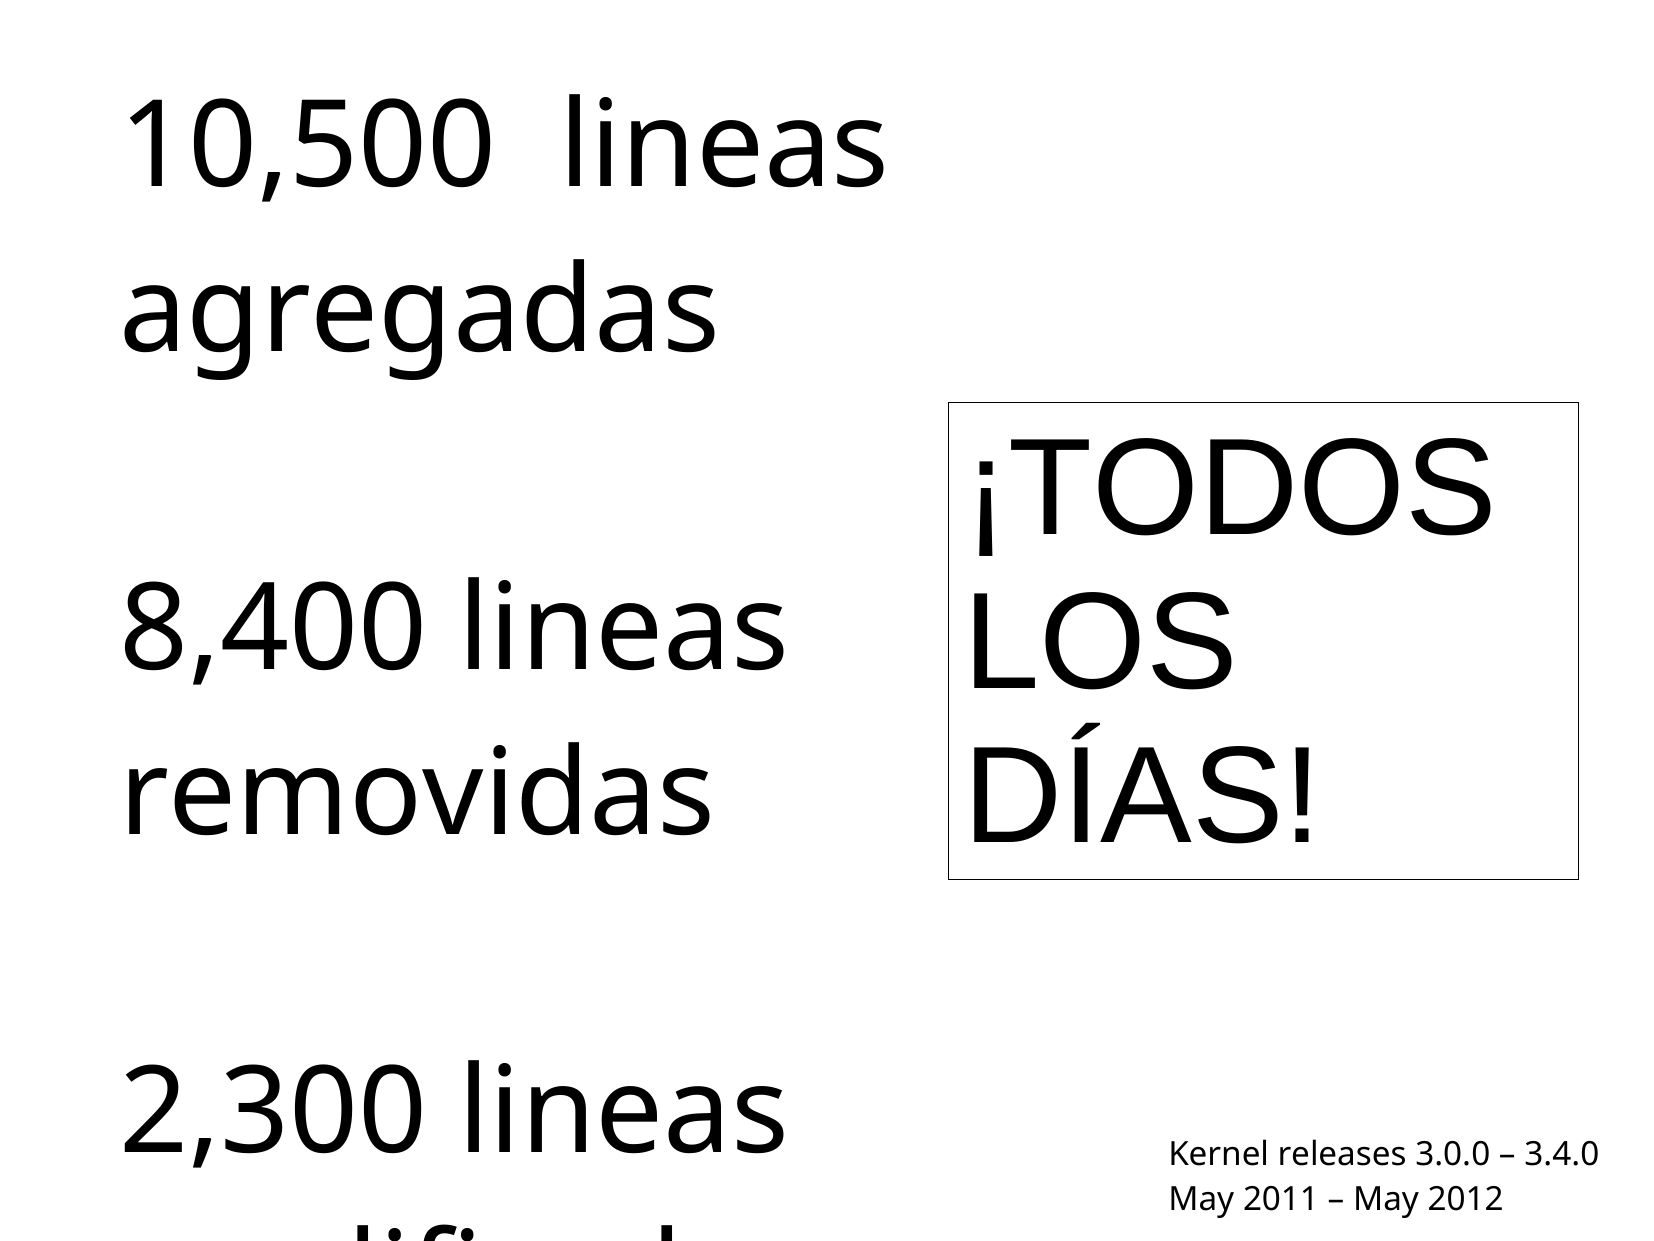

10,500 lineas
agregadas
8,400 lineas
removidas
2,300 lineas
modificadas
¡TODOS
LOS
DÍAS!
Kernel releases 3.0.0 – 3.4.0
May 2011 – May 2012
2.6.20 to 2.6.24-rc8